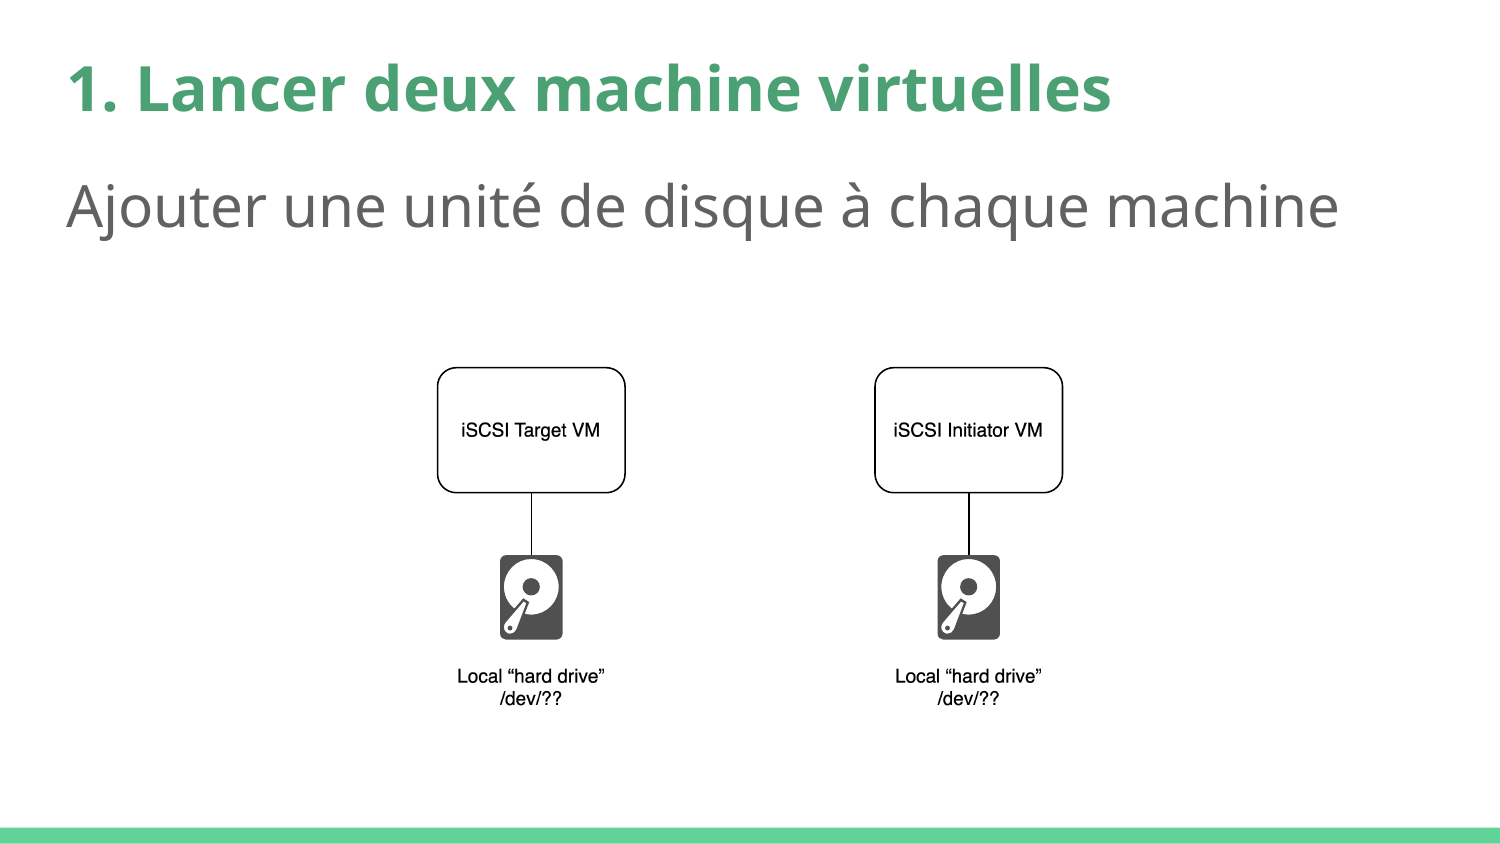

1. Lancer deux machine virtuelles
# Ajouter une unité de disque à chaque machine